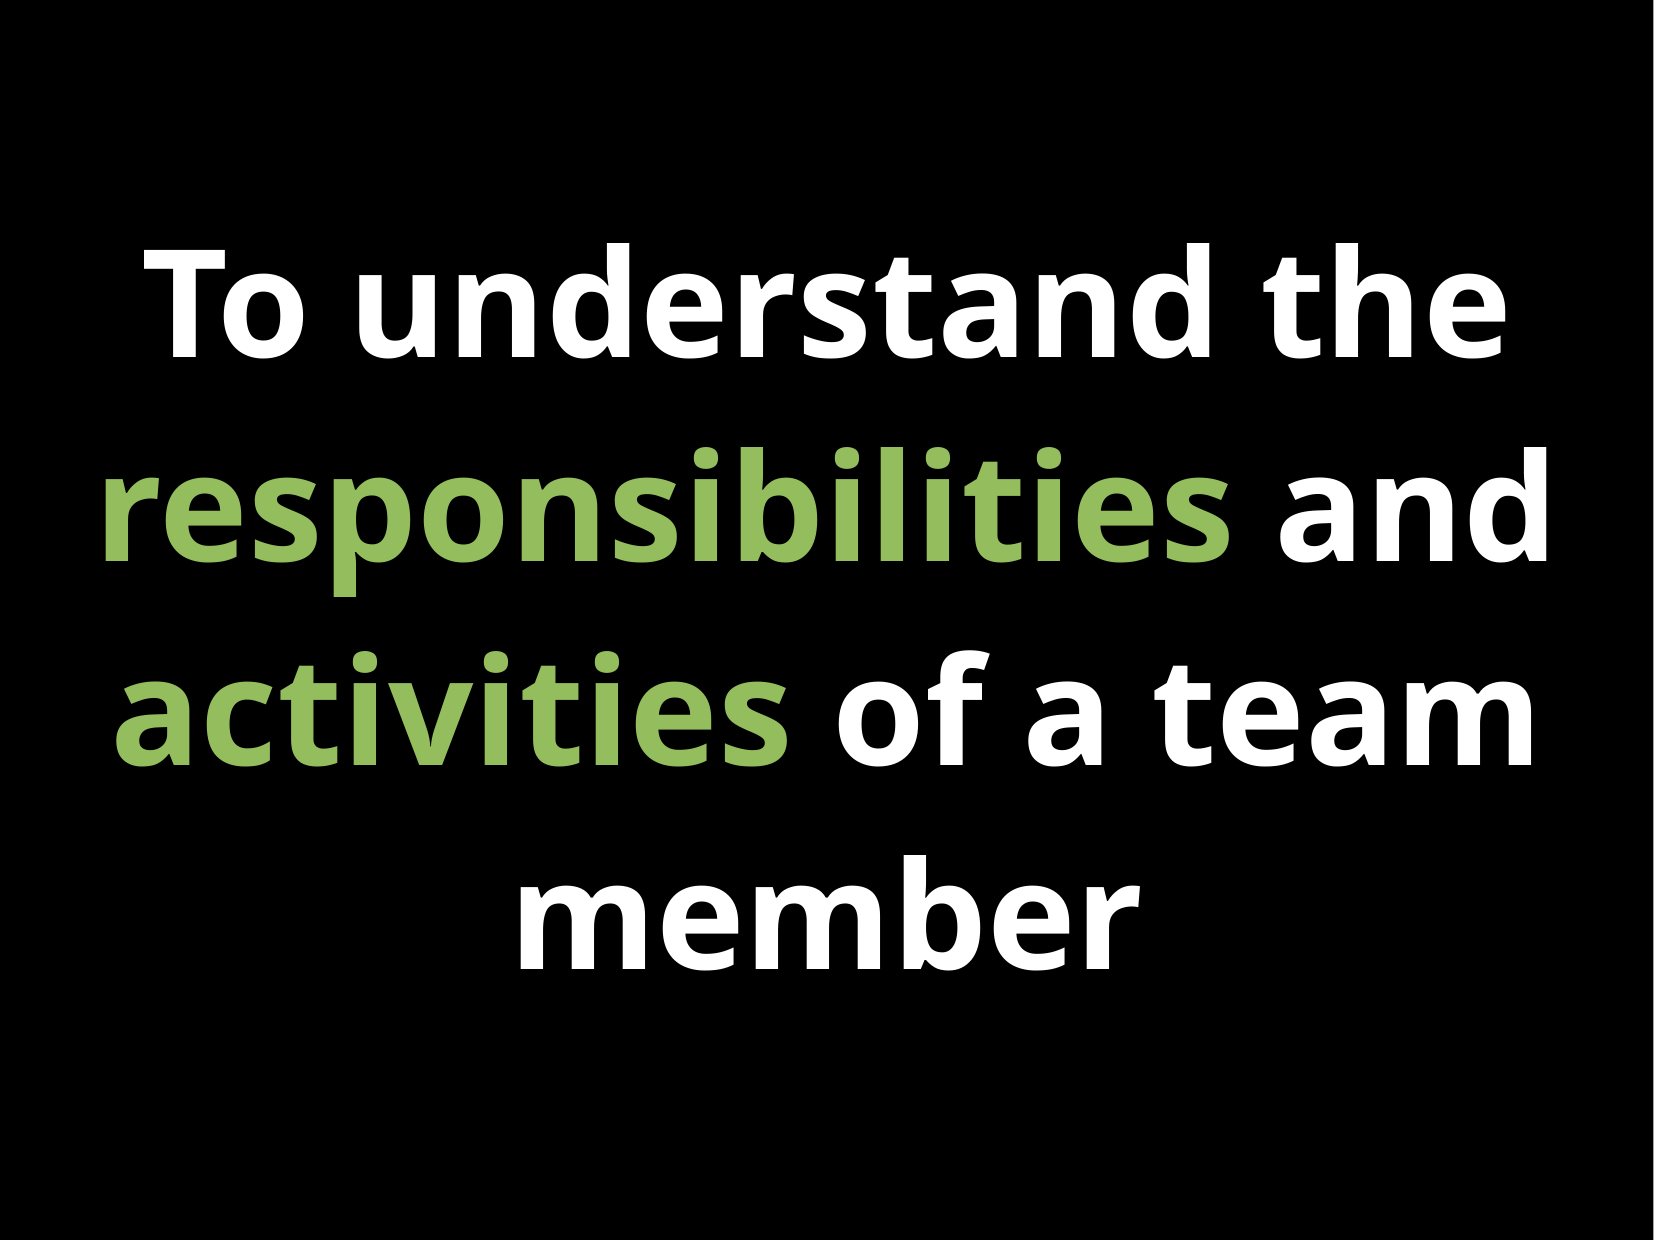

# To understand the responsibilities and activities of a team member